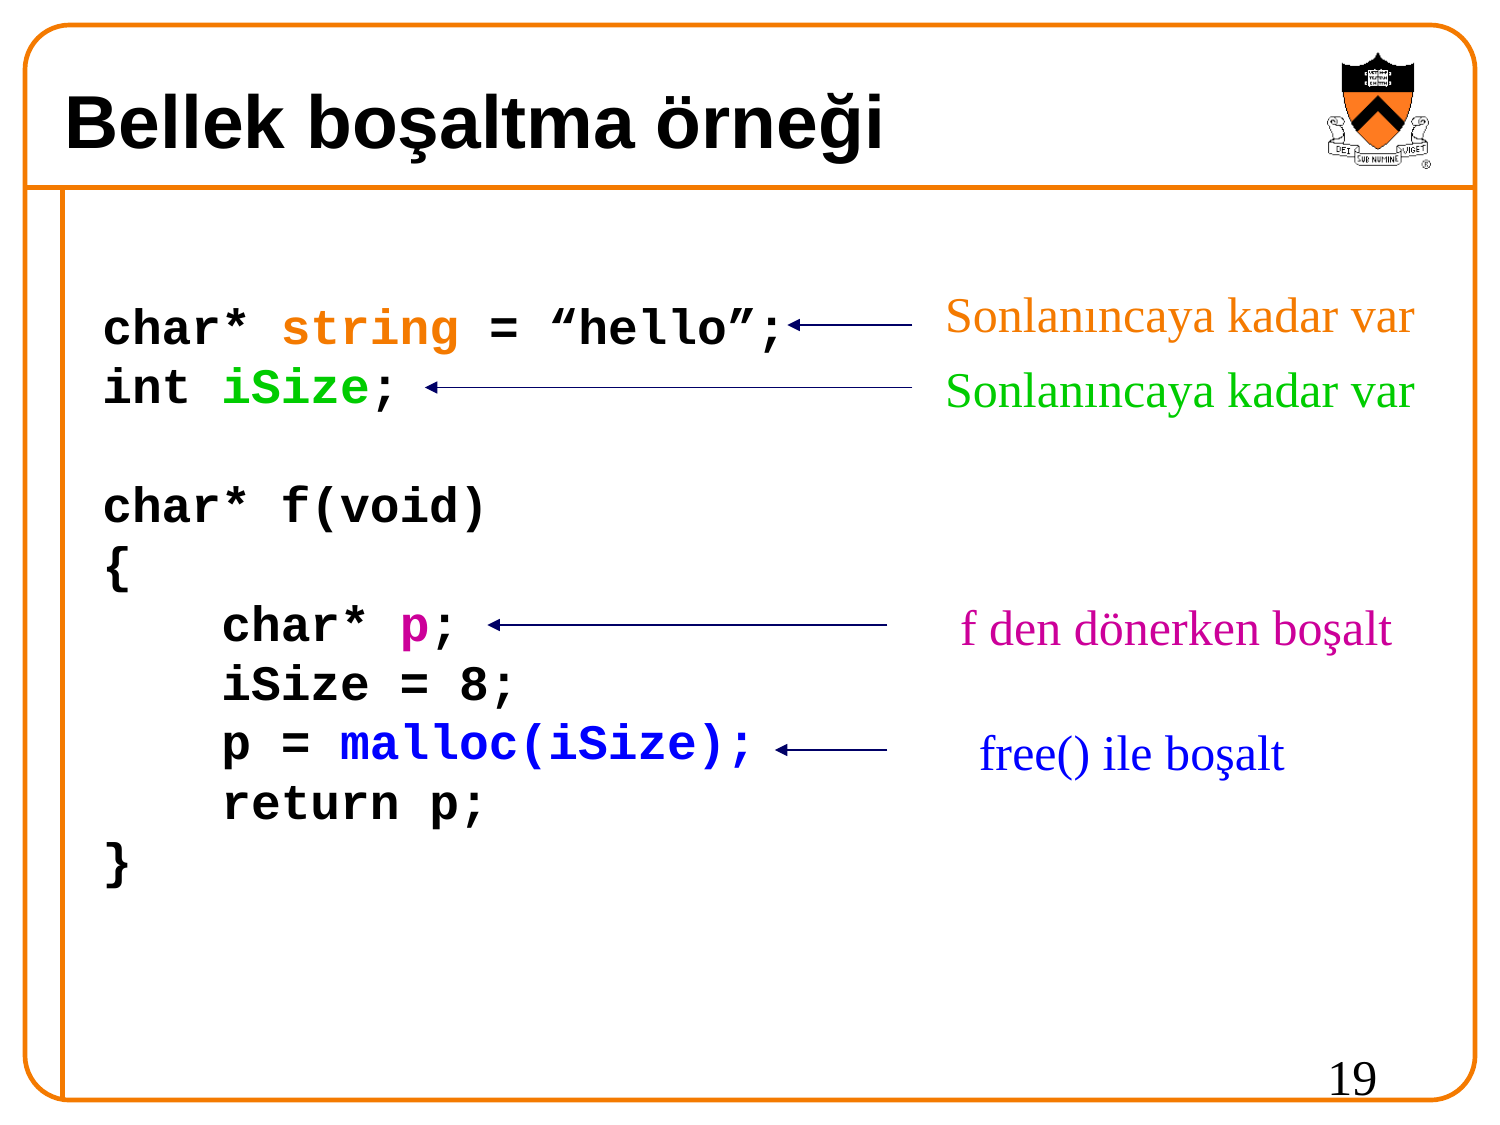

# Bellek boşaltma örneği
Sonlanıncaya kadar var
char* string = “hello”;
int iSize;
char* f(void)
{
 char* p;
 iSize = 8;
 p = malloc(iSize);
 return p;
}
Sonlanıncaya kadar var
f den dönerken boşalt
free() ile boşalt
19